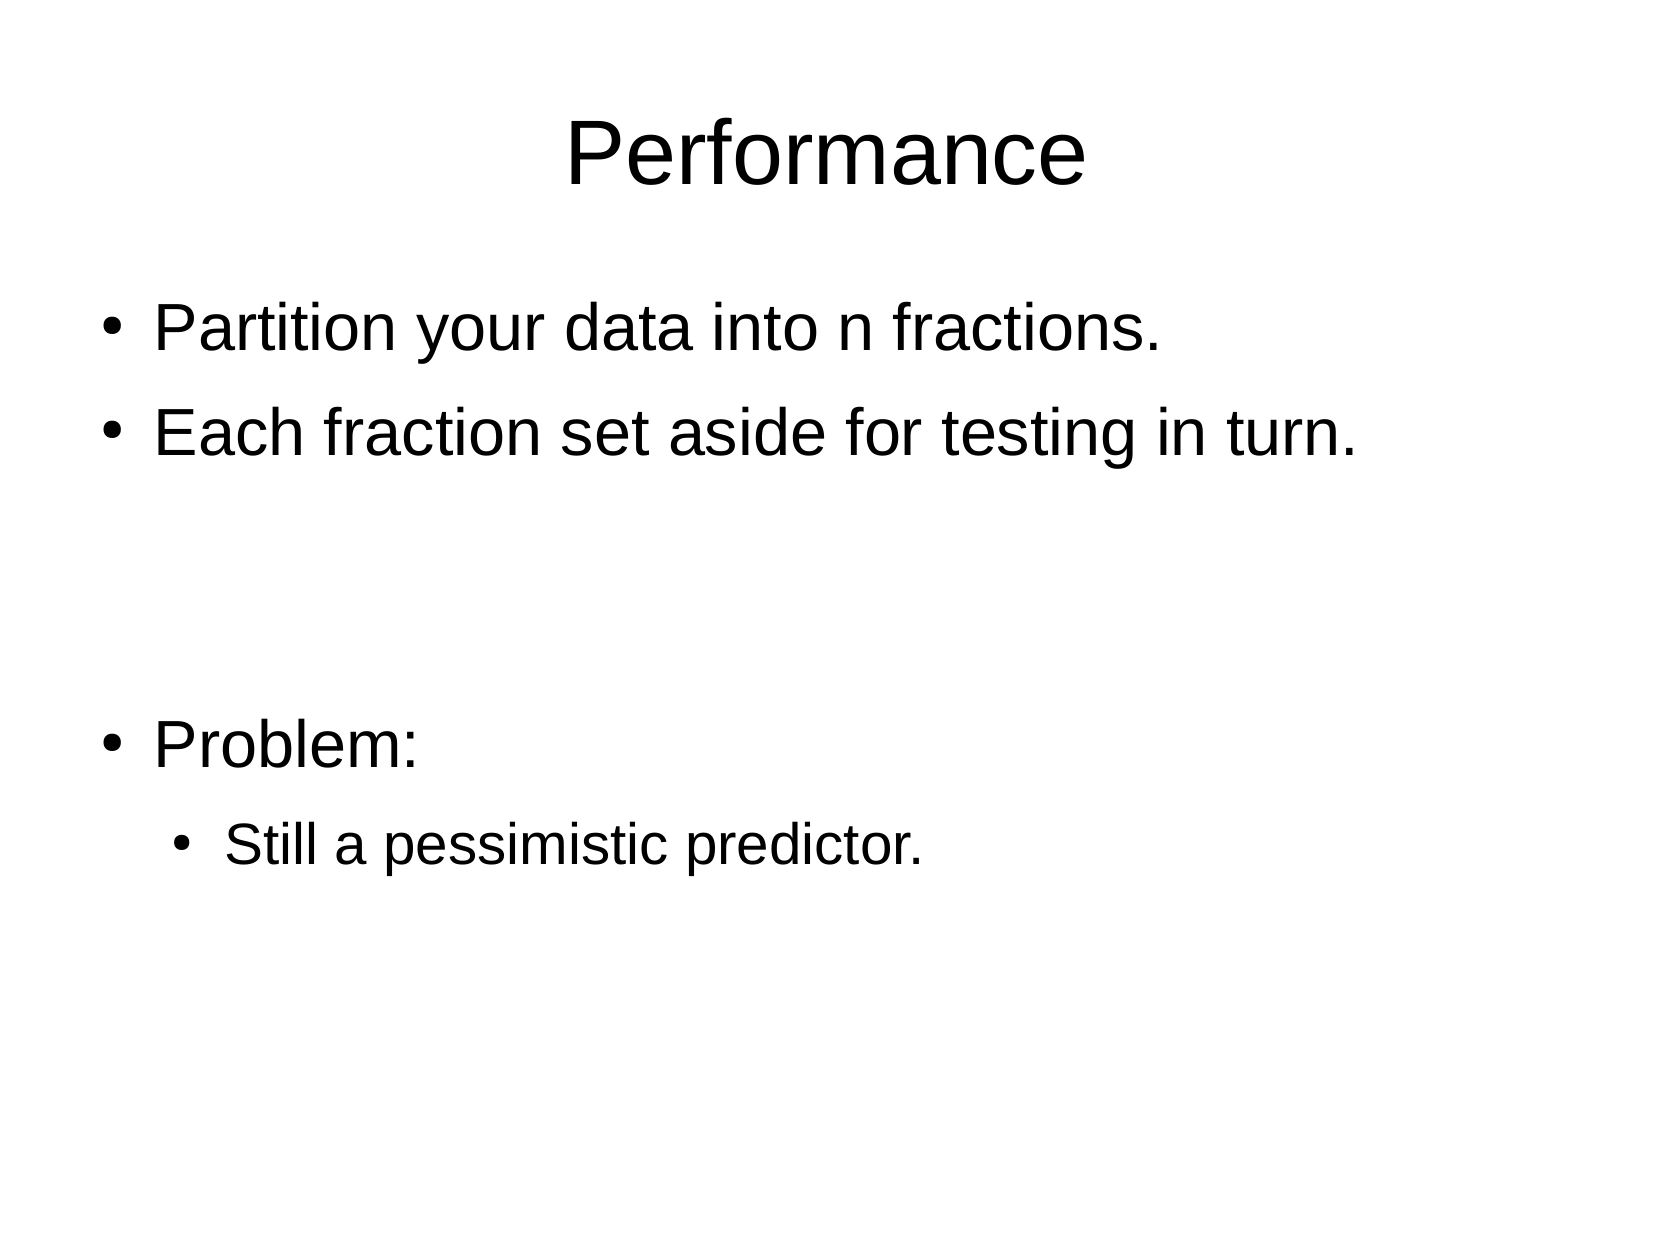

# Performance
Partition your data into n fractions.
Each fraction set aside for testing in turn.
Problem:
Still a pessimistic predictor.